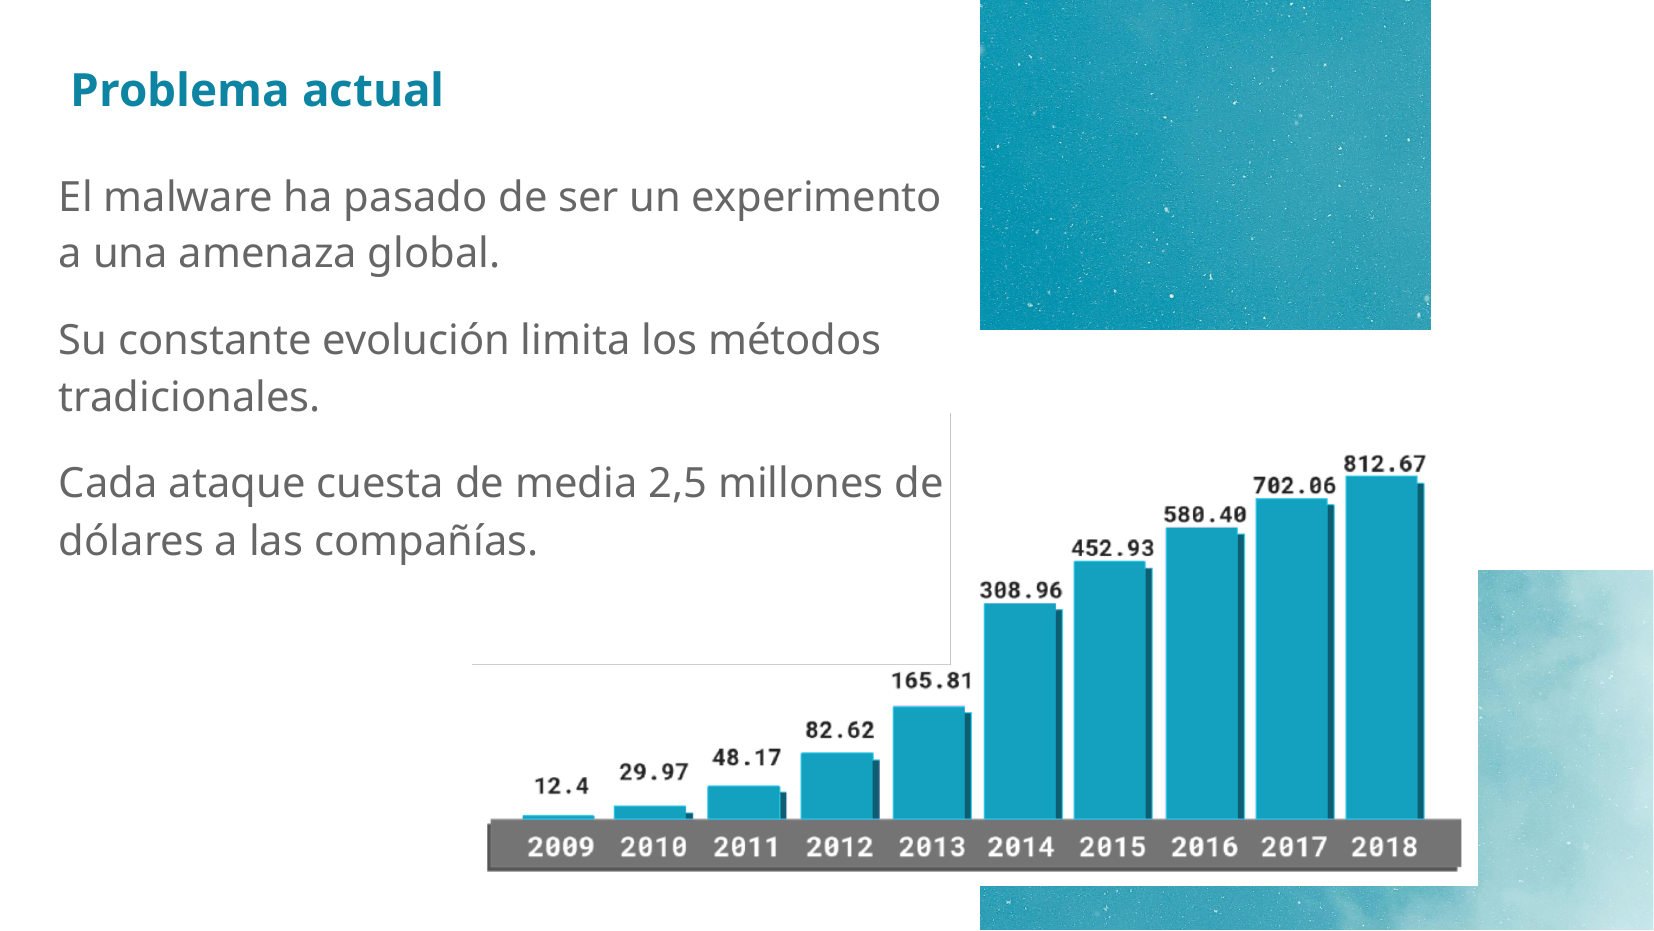

Problema actual
# El malware ha pasado de ser un experimento a una amenaza global.
Su constante evolución limita los métodos tradicionales.
Cada ataque cuesta de media 2,5 millones de dólares a las compañías.